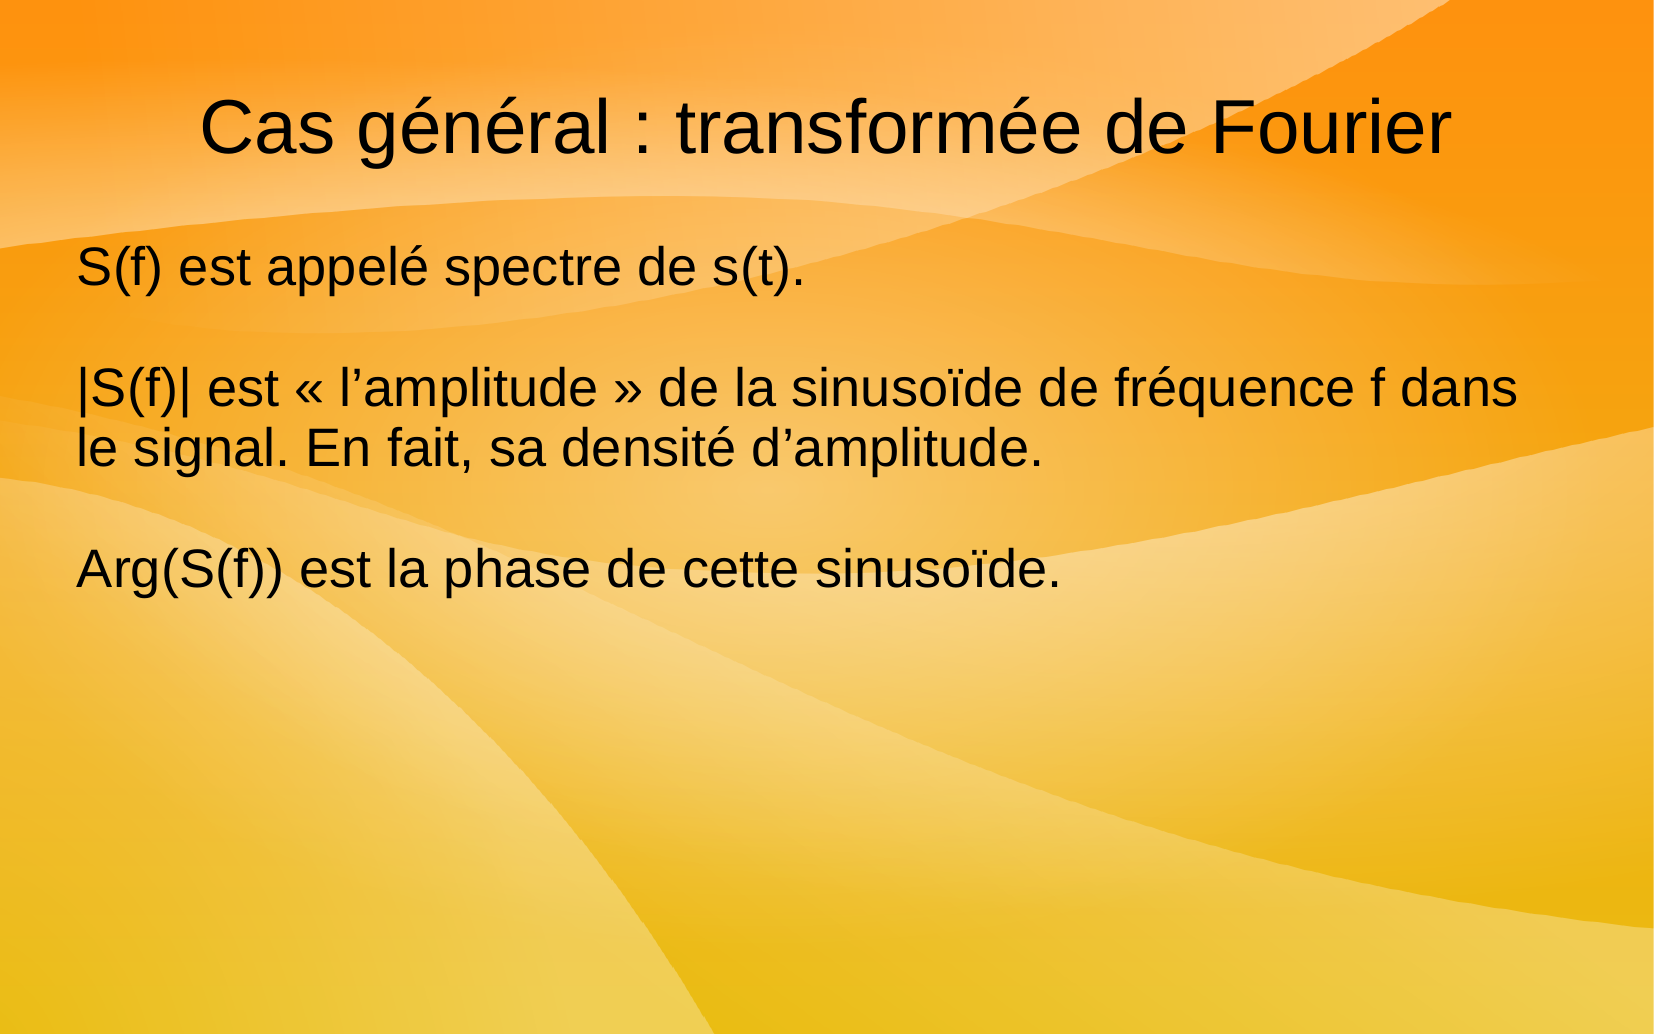

# Cas général : transformée de Fourier
S(f) est appelé spectre de s(t).
|S(f)| est « l’amplitude » de la sinusoïde de fréquence f dans le signal. En fait, sa densité d’amplitude.
Arg(S(f)) est la phase de cette sinusoïde.